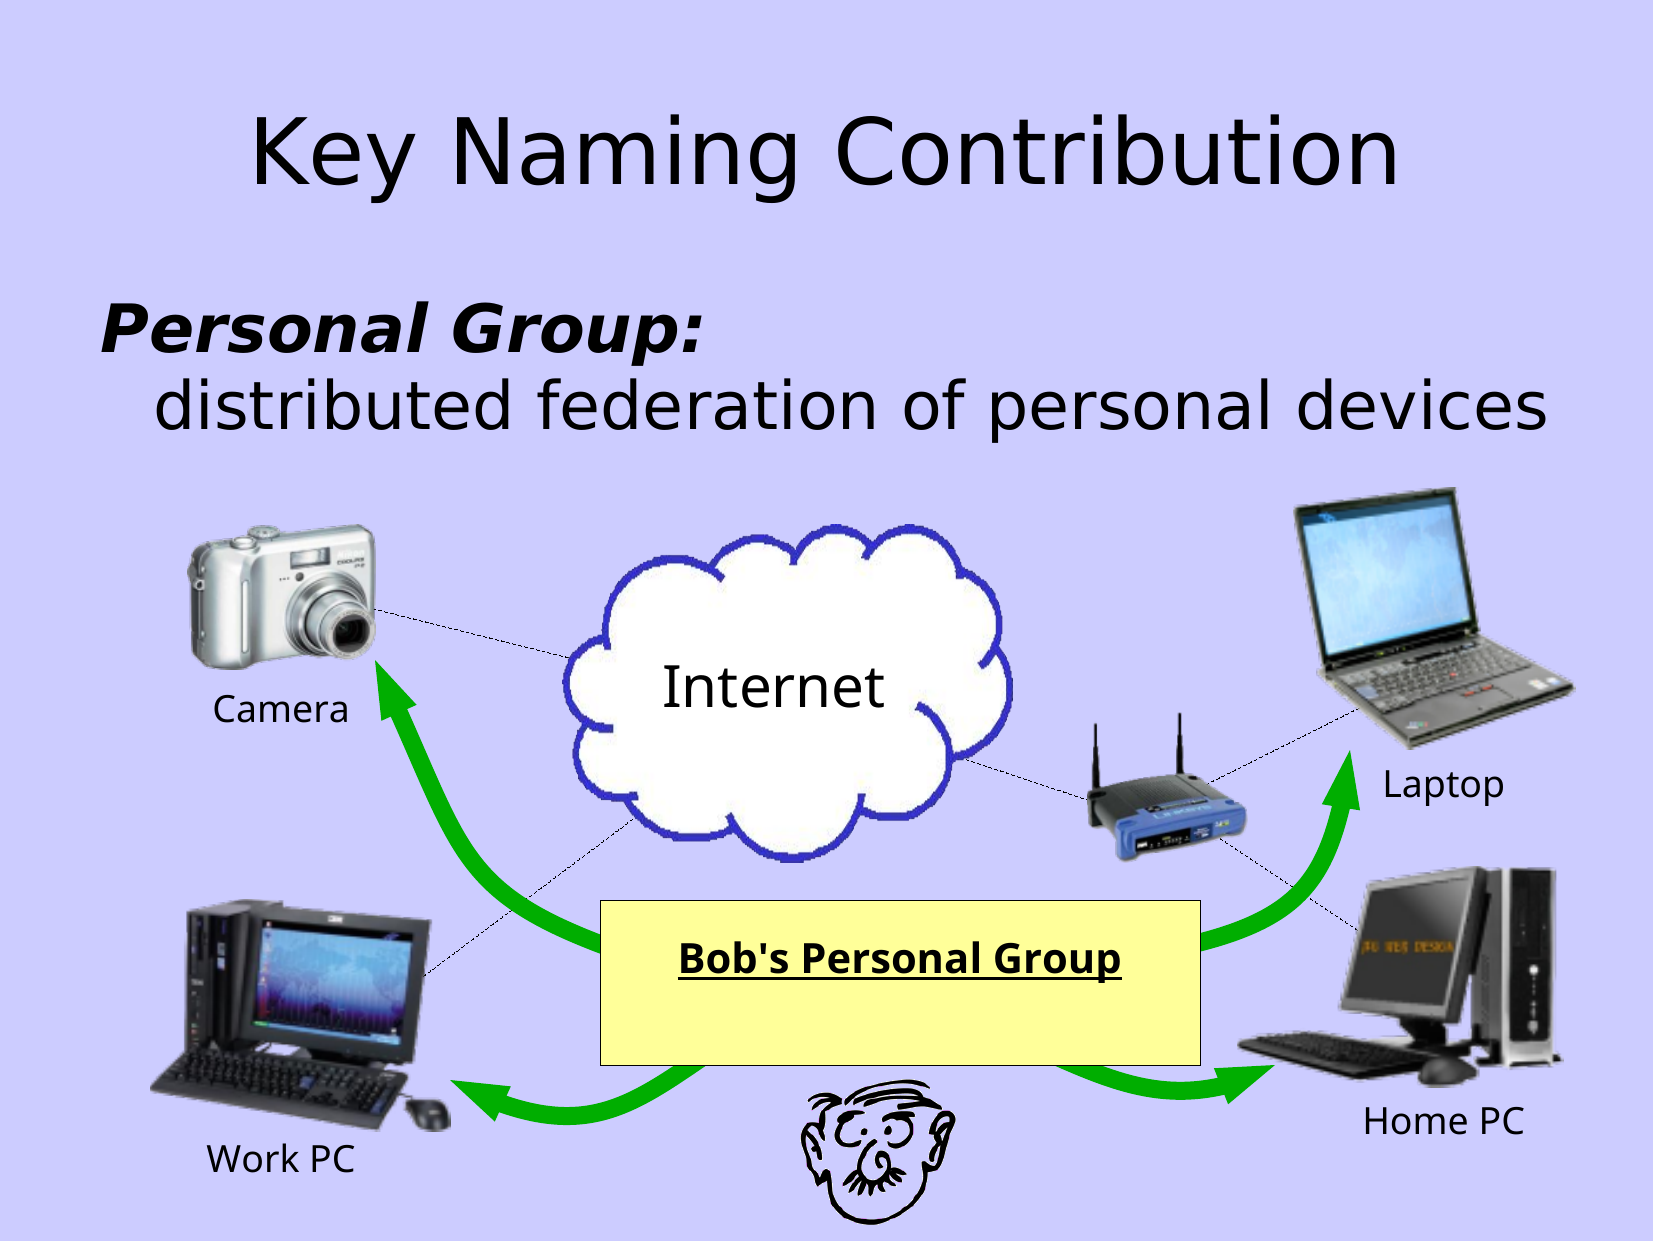

# Key Naming Contribution
Personal Group:
distributed federation of personal devices
Internet
Camera
Laptop
Bob's Personal Group
Home PC
Work PC